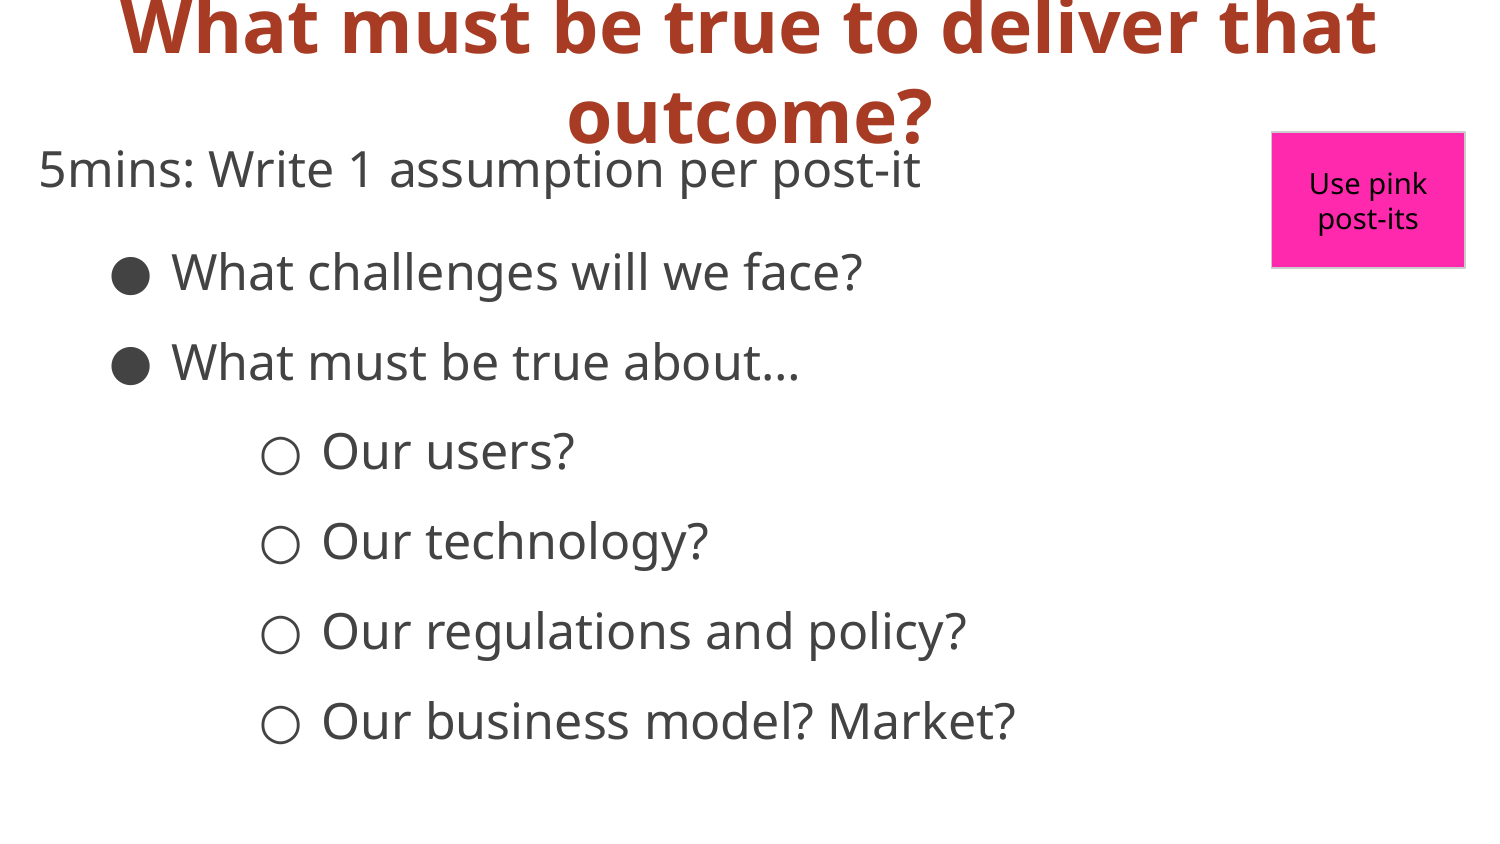

What must be true to deliver that outcome?
5mins: Write 1 assumption per post-it
Use pink
post-its
What challenges will we face?
What must be true about…
Our users?
Our technology?
Our regulations and policy?
Our business model? Market?